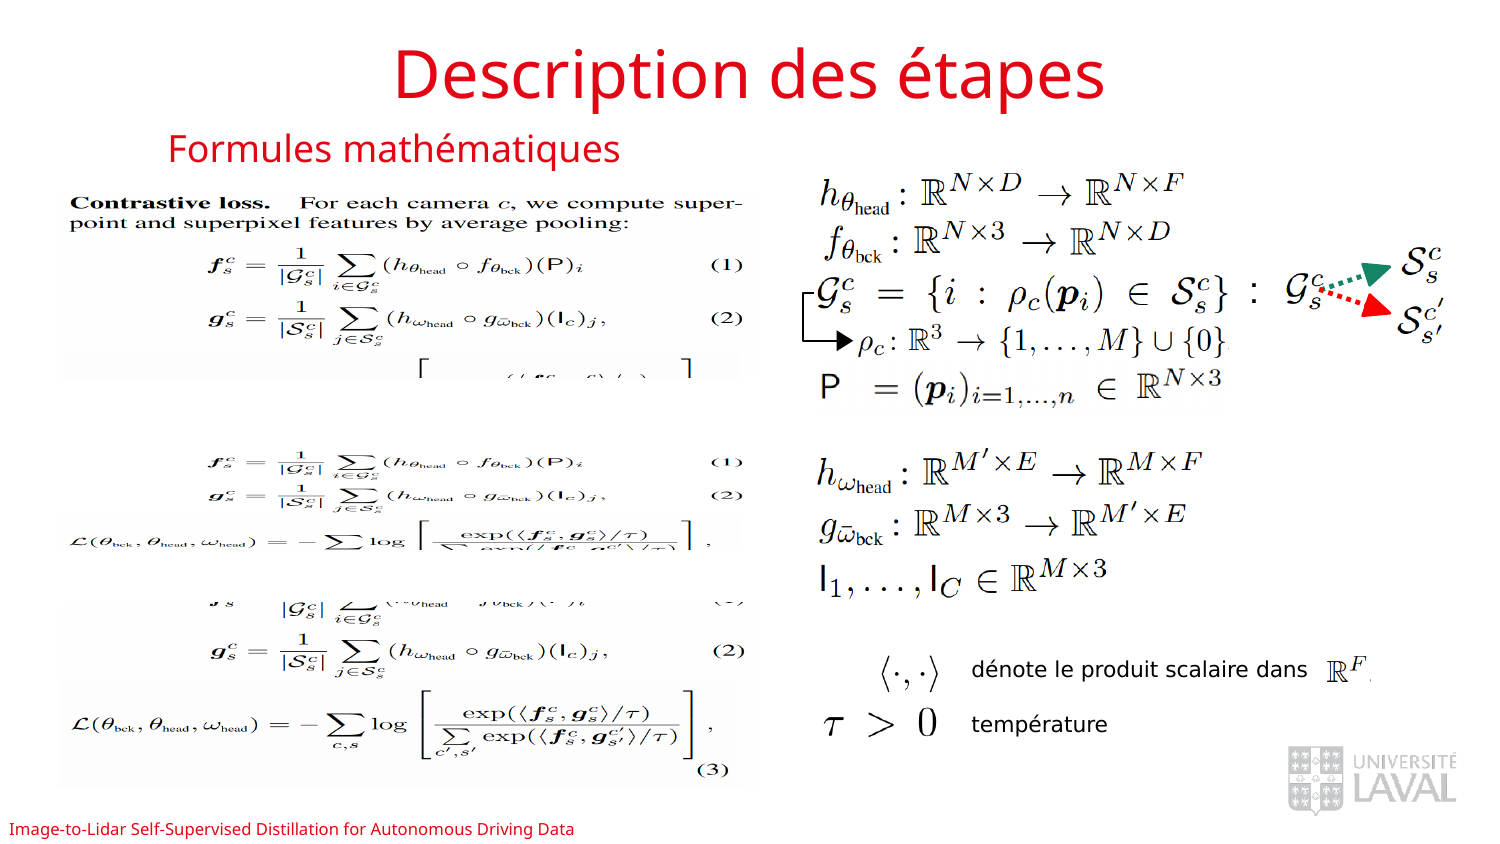

Description des étapes
# Formules mathématiques
:
dénote le produit scalaire dans
température
Image-to-Lidar Self-Supervised Distillation for Autonomous Driving Data